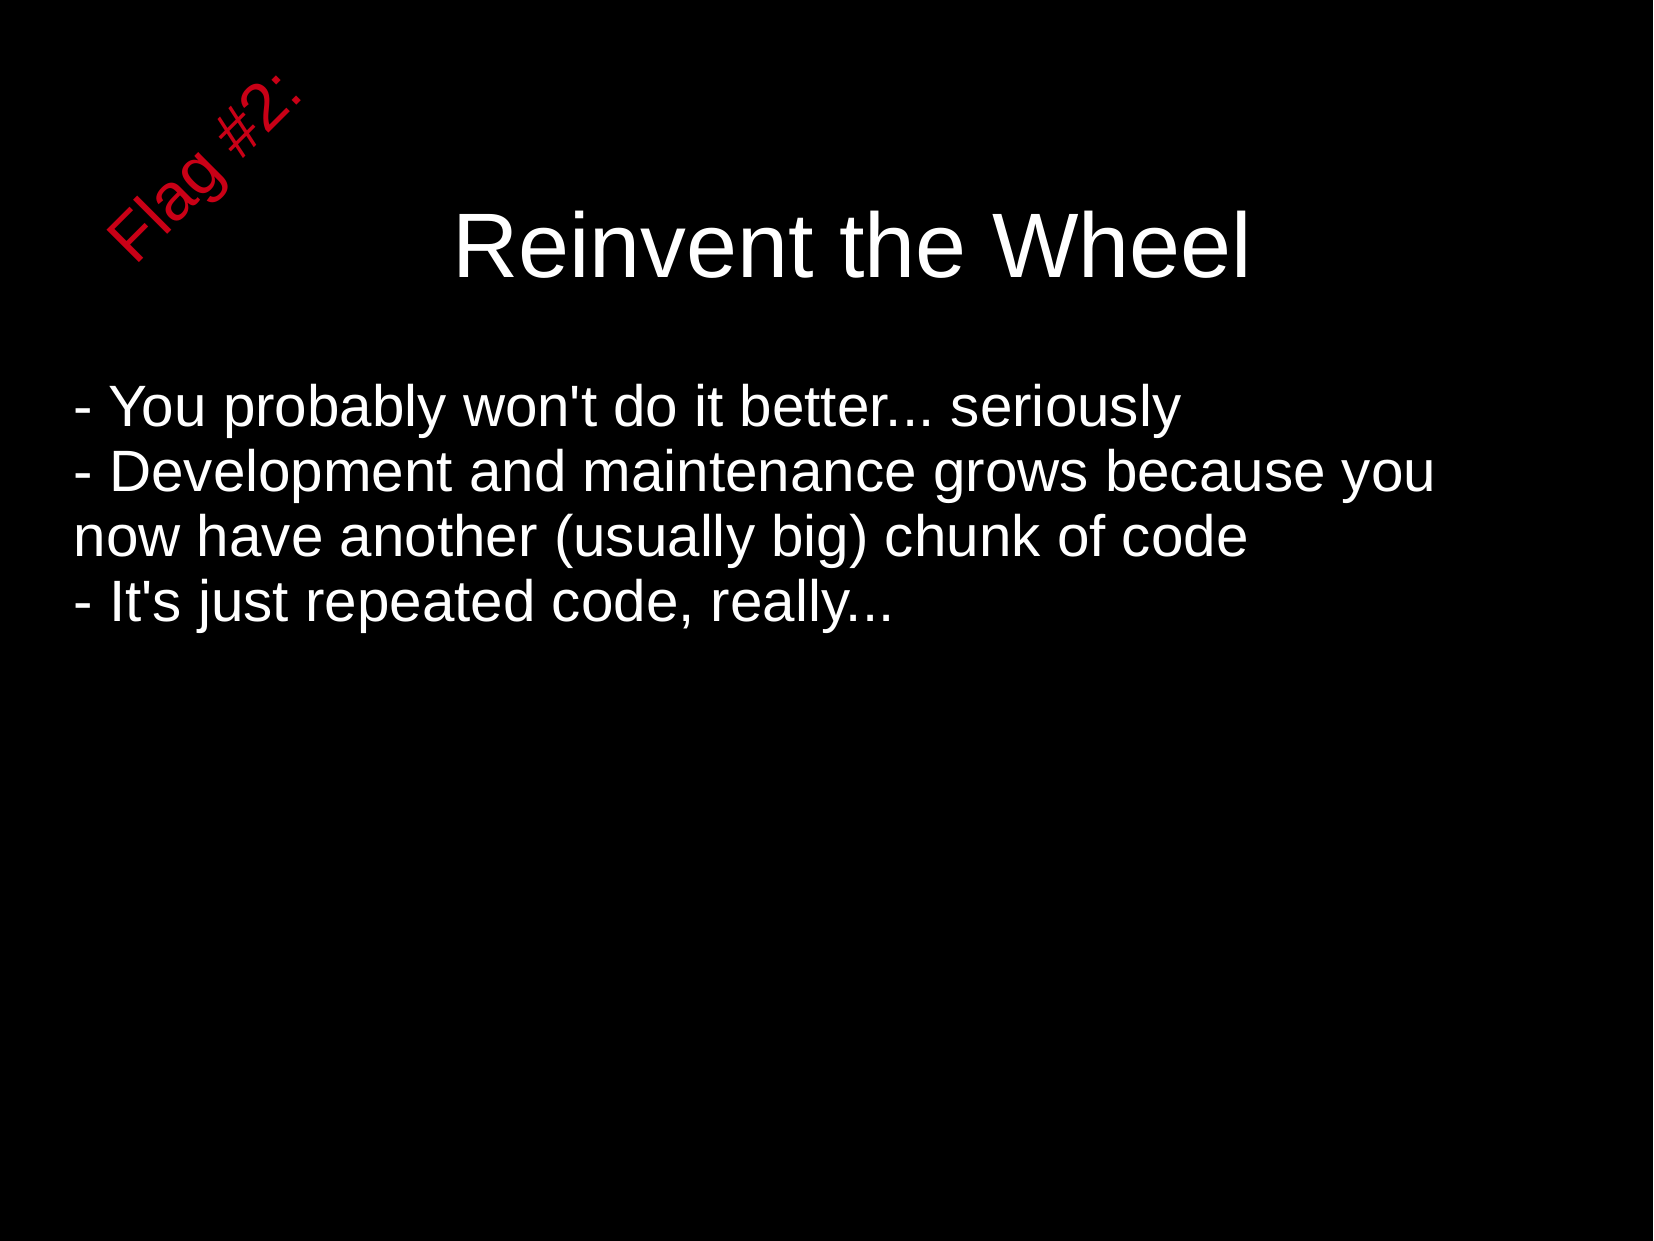

Flag #2:
Reinvent the Wheel
- You probably won't do it better... seriously
- Development and maintenance grows because you now have another (usually big) chunk of code
- It's just repeated code, really...